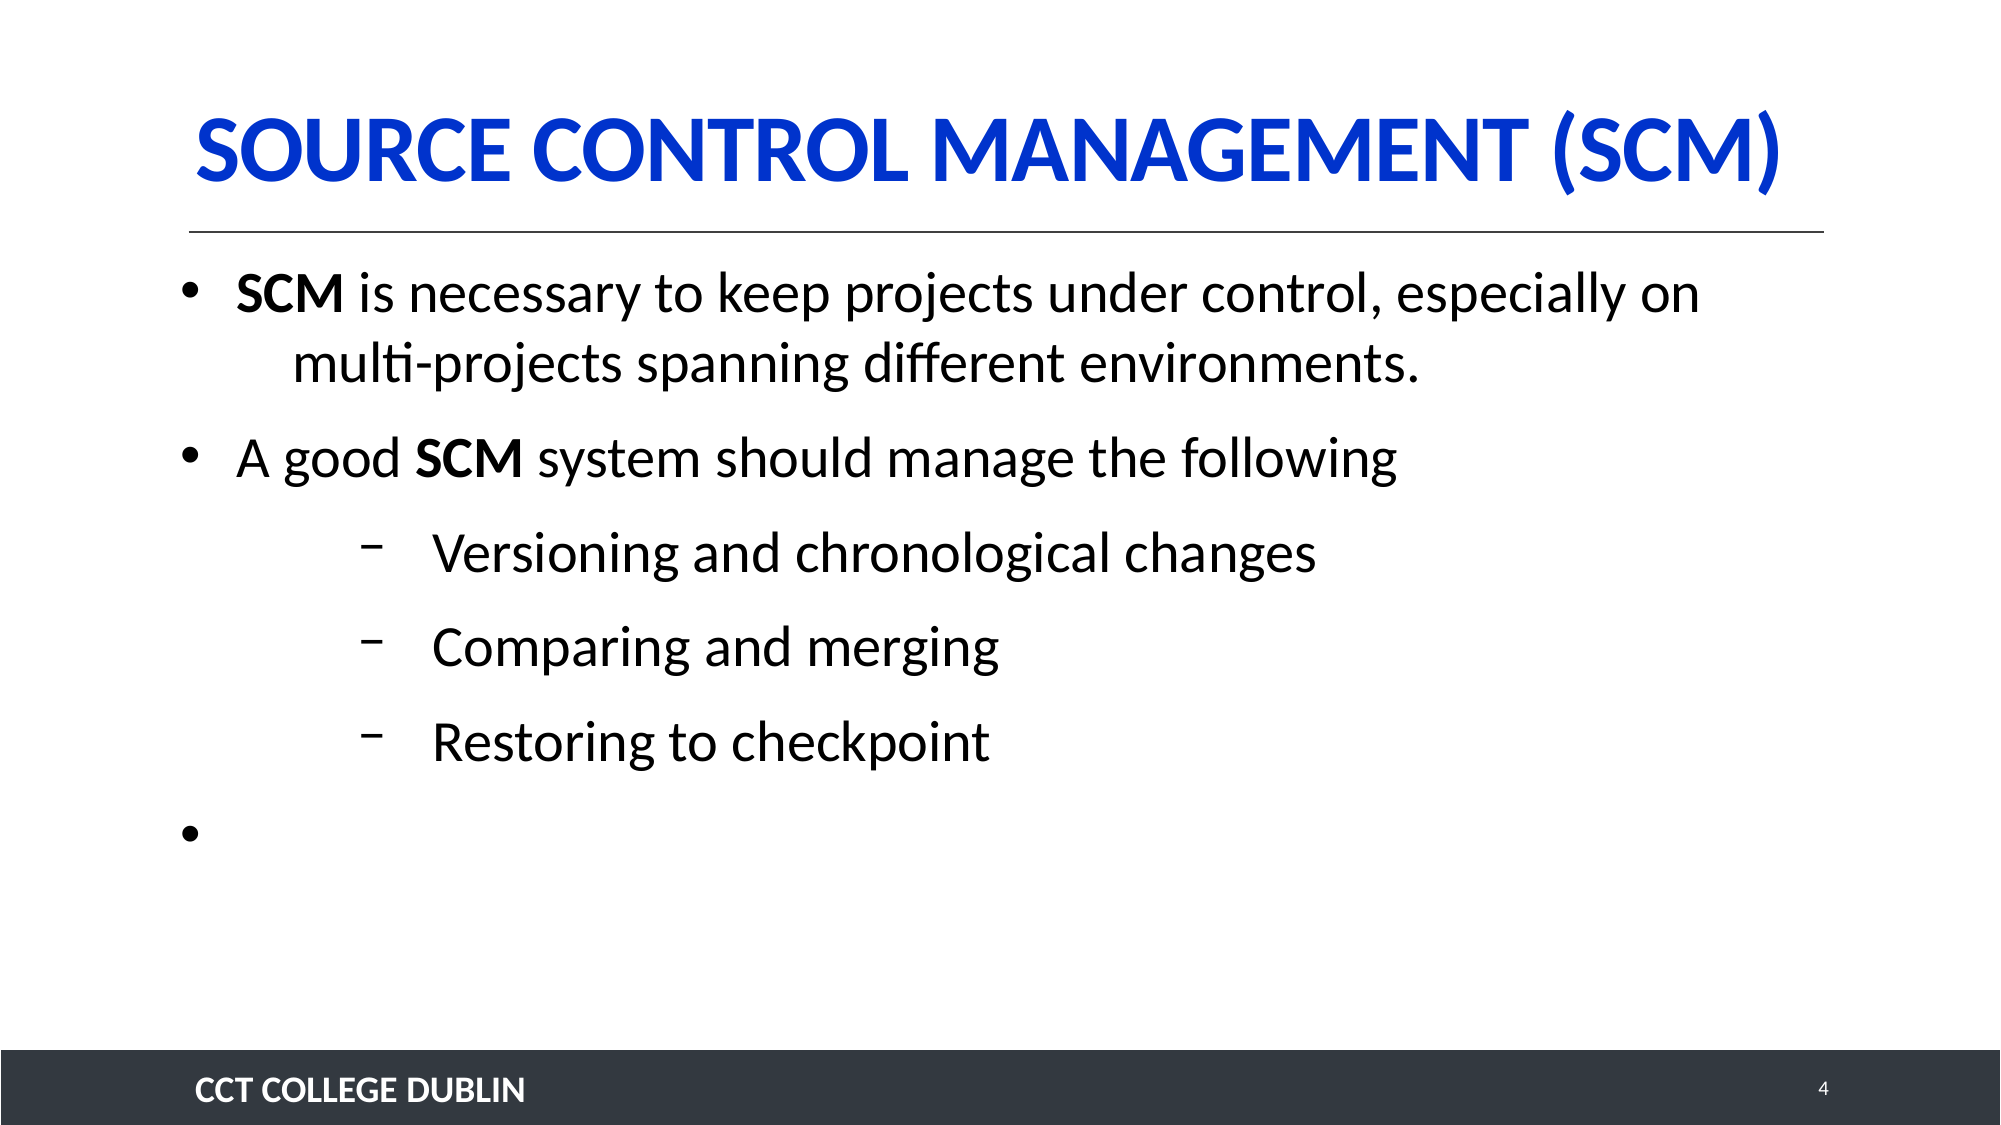

# SOURCE CONTROL MANAGEMENT (SCM)
SCM is necessary to keep projects under control, especially on multi-projects spanning different environments.
A good SCM system should manage the following
Versioning and chronological changes
Comparing and merging
Restoring to checkpoint
CCT COLLEGE DUBLIN
4